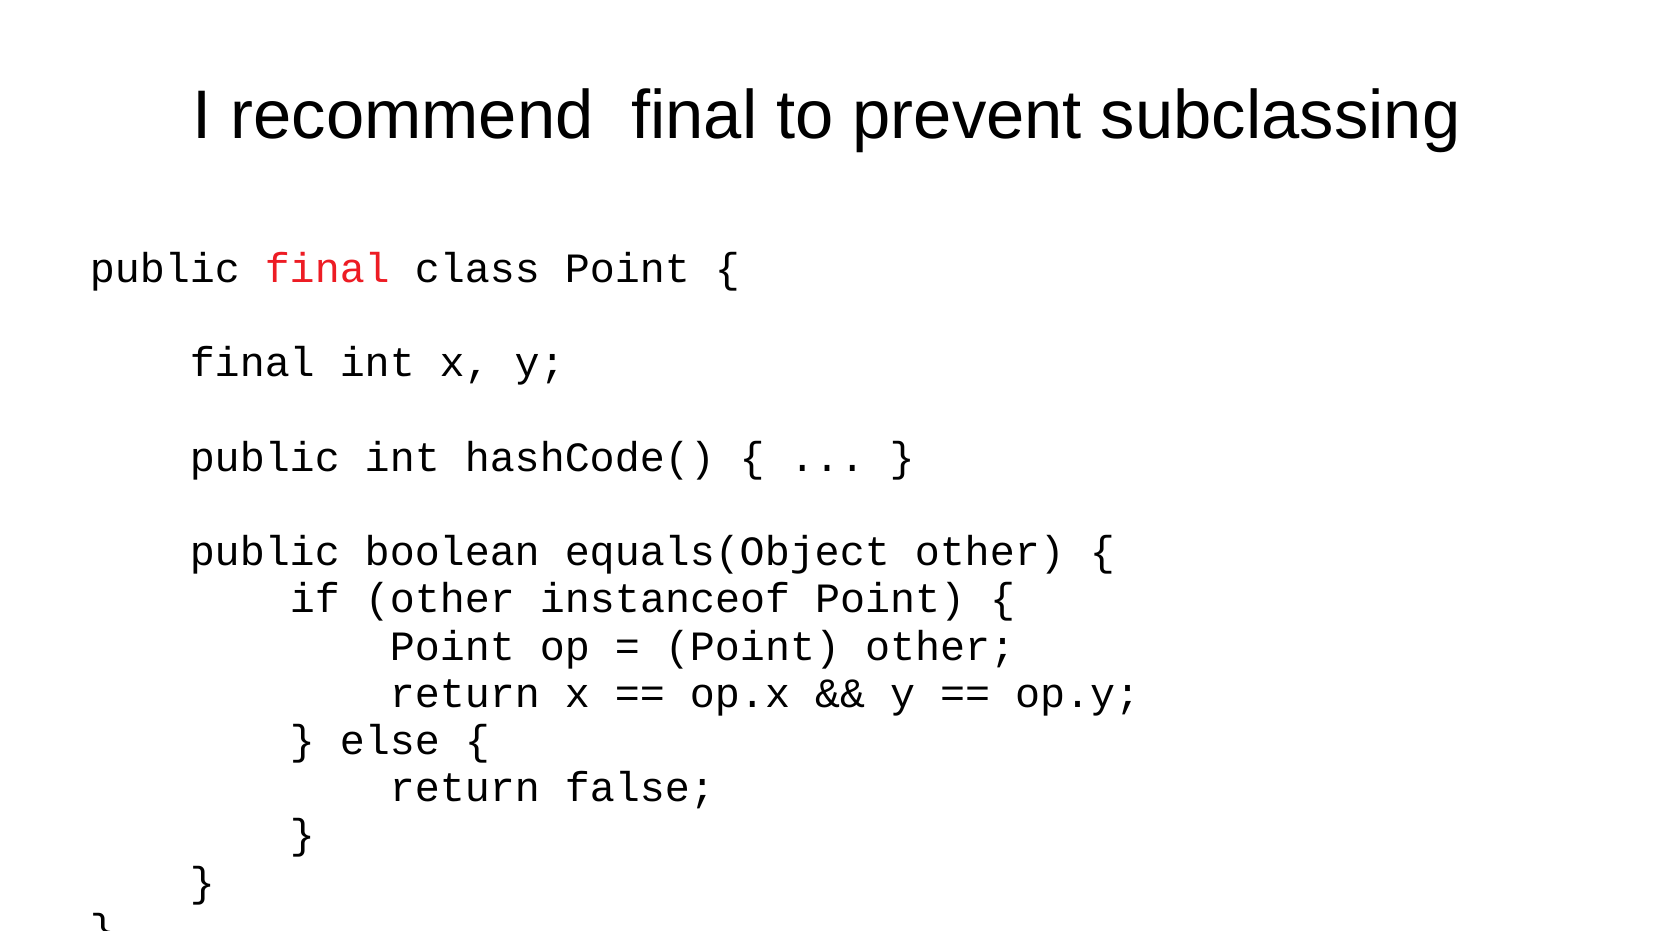

# I recommend final to prevent subclassing
public final class Point {
 final int x, y;
 public int hashCode() { ... }
 public boolean equals(Object other) {
 if (other instanceof Point) {
 Point op = (Point) other;
 return x == op.x && y == op.y;
 } else {
 return false;
 }
 }
}